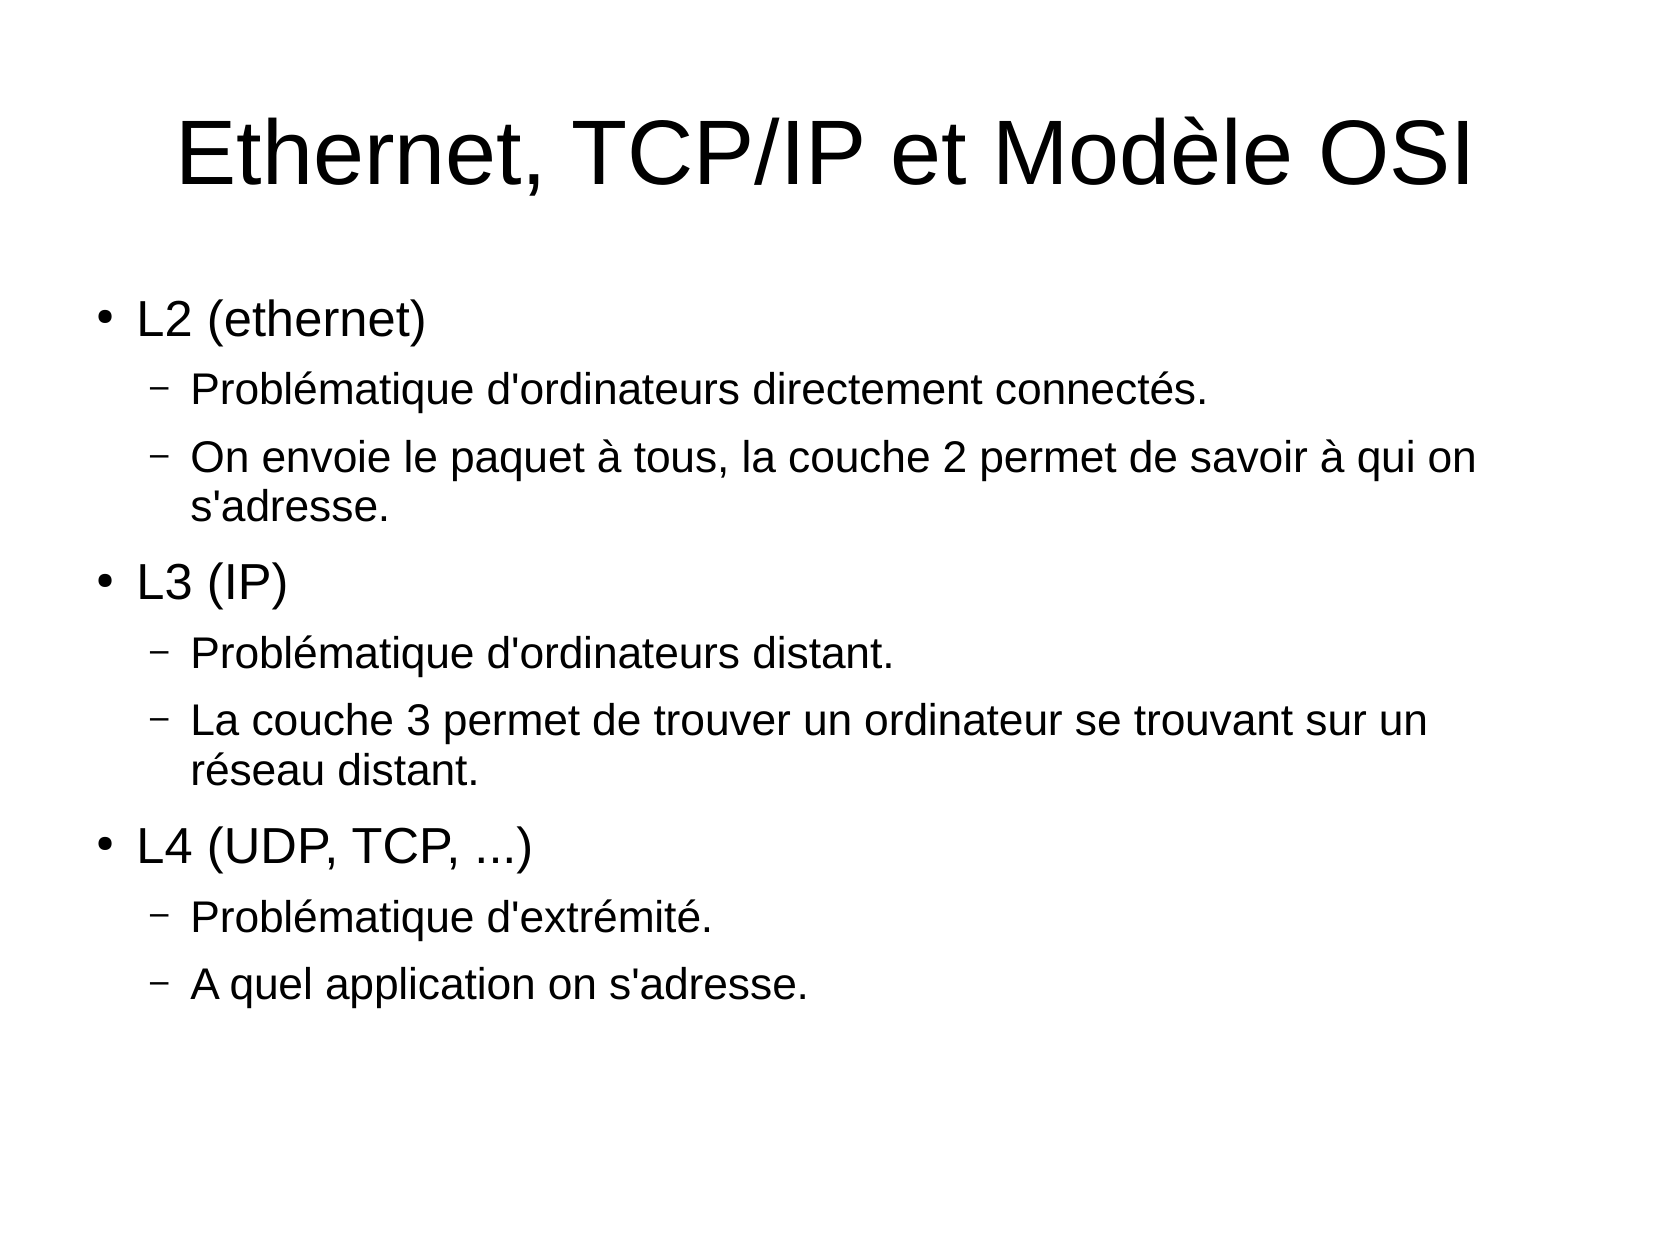

# Ethernet, TCP/IP et Modèle OSI
L2 (ethernet)
Problématique d'ordinateurs directement connectés.
On envoie le paquet à tous, la couche 2 permet de savoir à qui on s'adresse.
L3 (IP)
Problématique d'ordinateurs distant.
La couche 3 permet de trouver un ordinateur se trouvant sur un réseau distant.
L4 (UDP, TCP, ...)
Problématique d'extrémité.
A quel application on s'adresse.